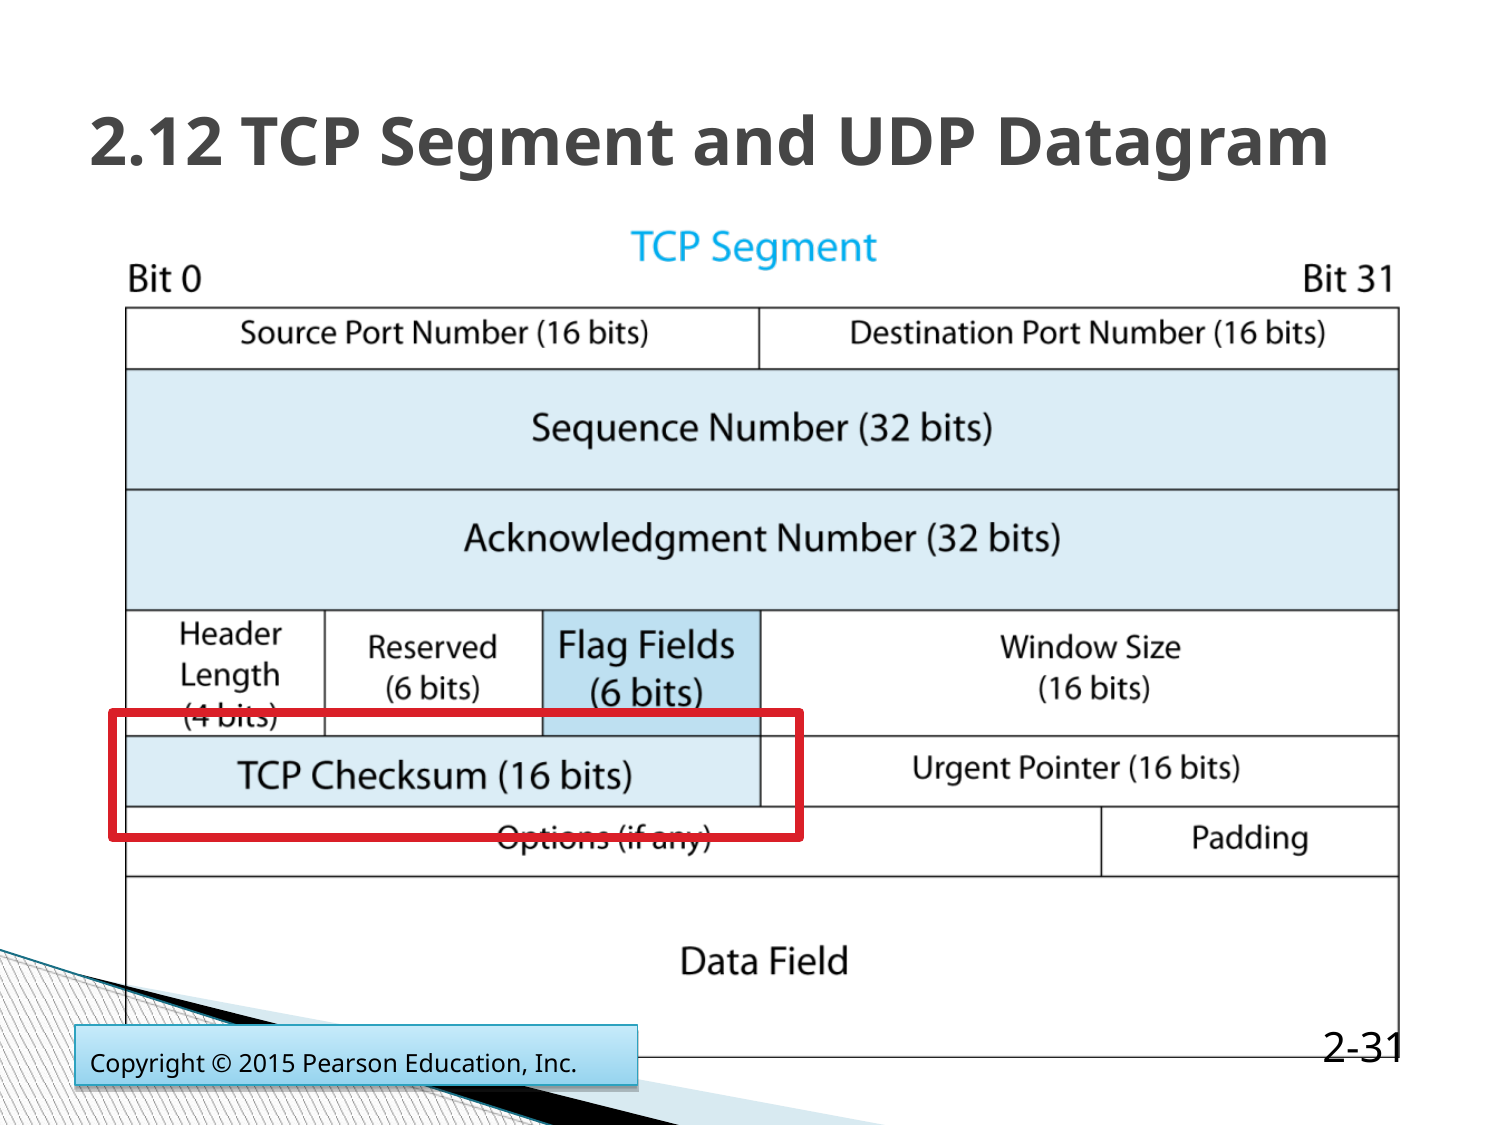

# 2.12 TCP Segment and UDP Datagram
Copyright © 2015 Pearson Education, Inc.